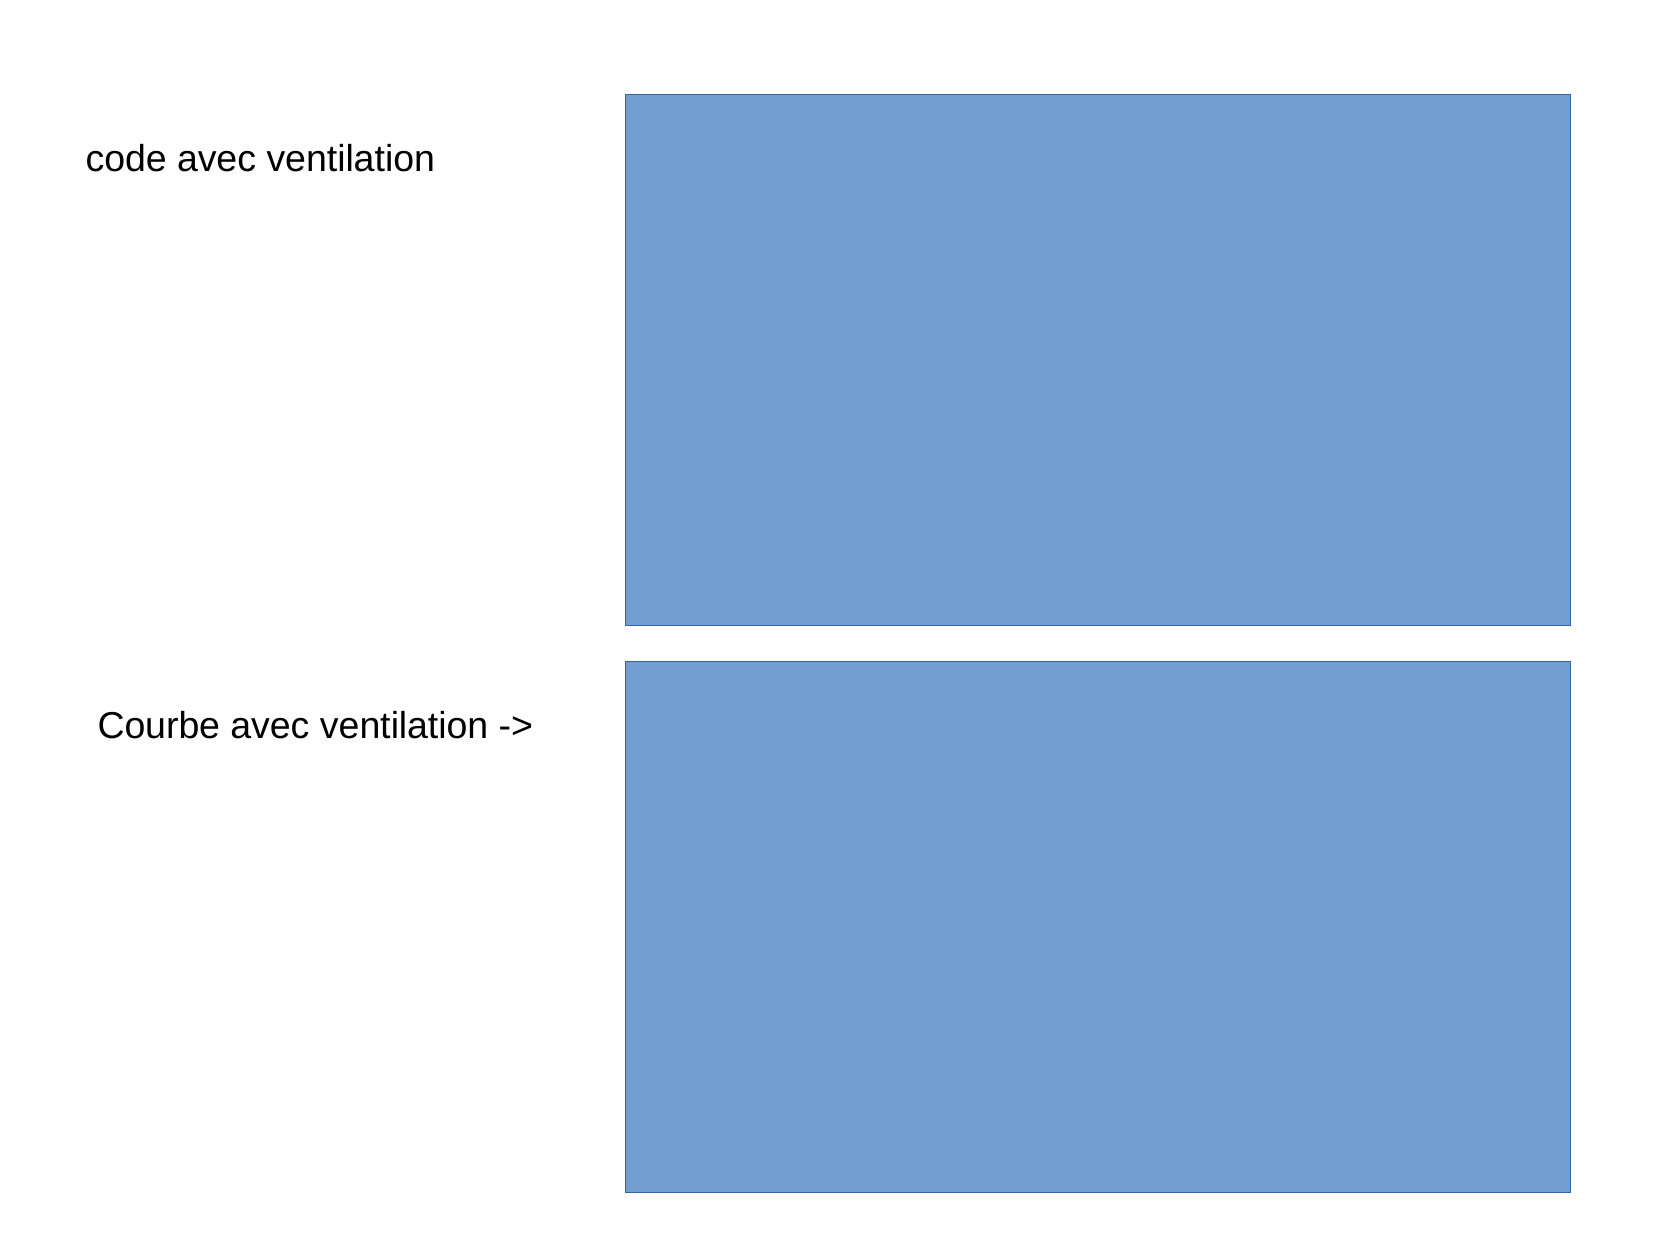

code avec ventilation
Courbe avec ventilation ->